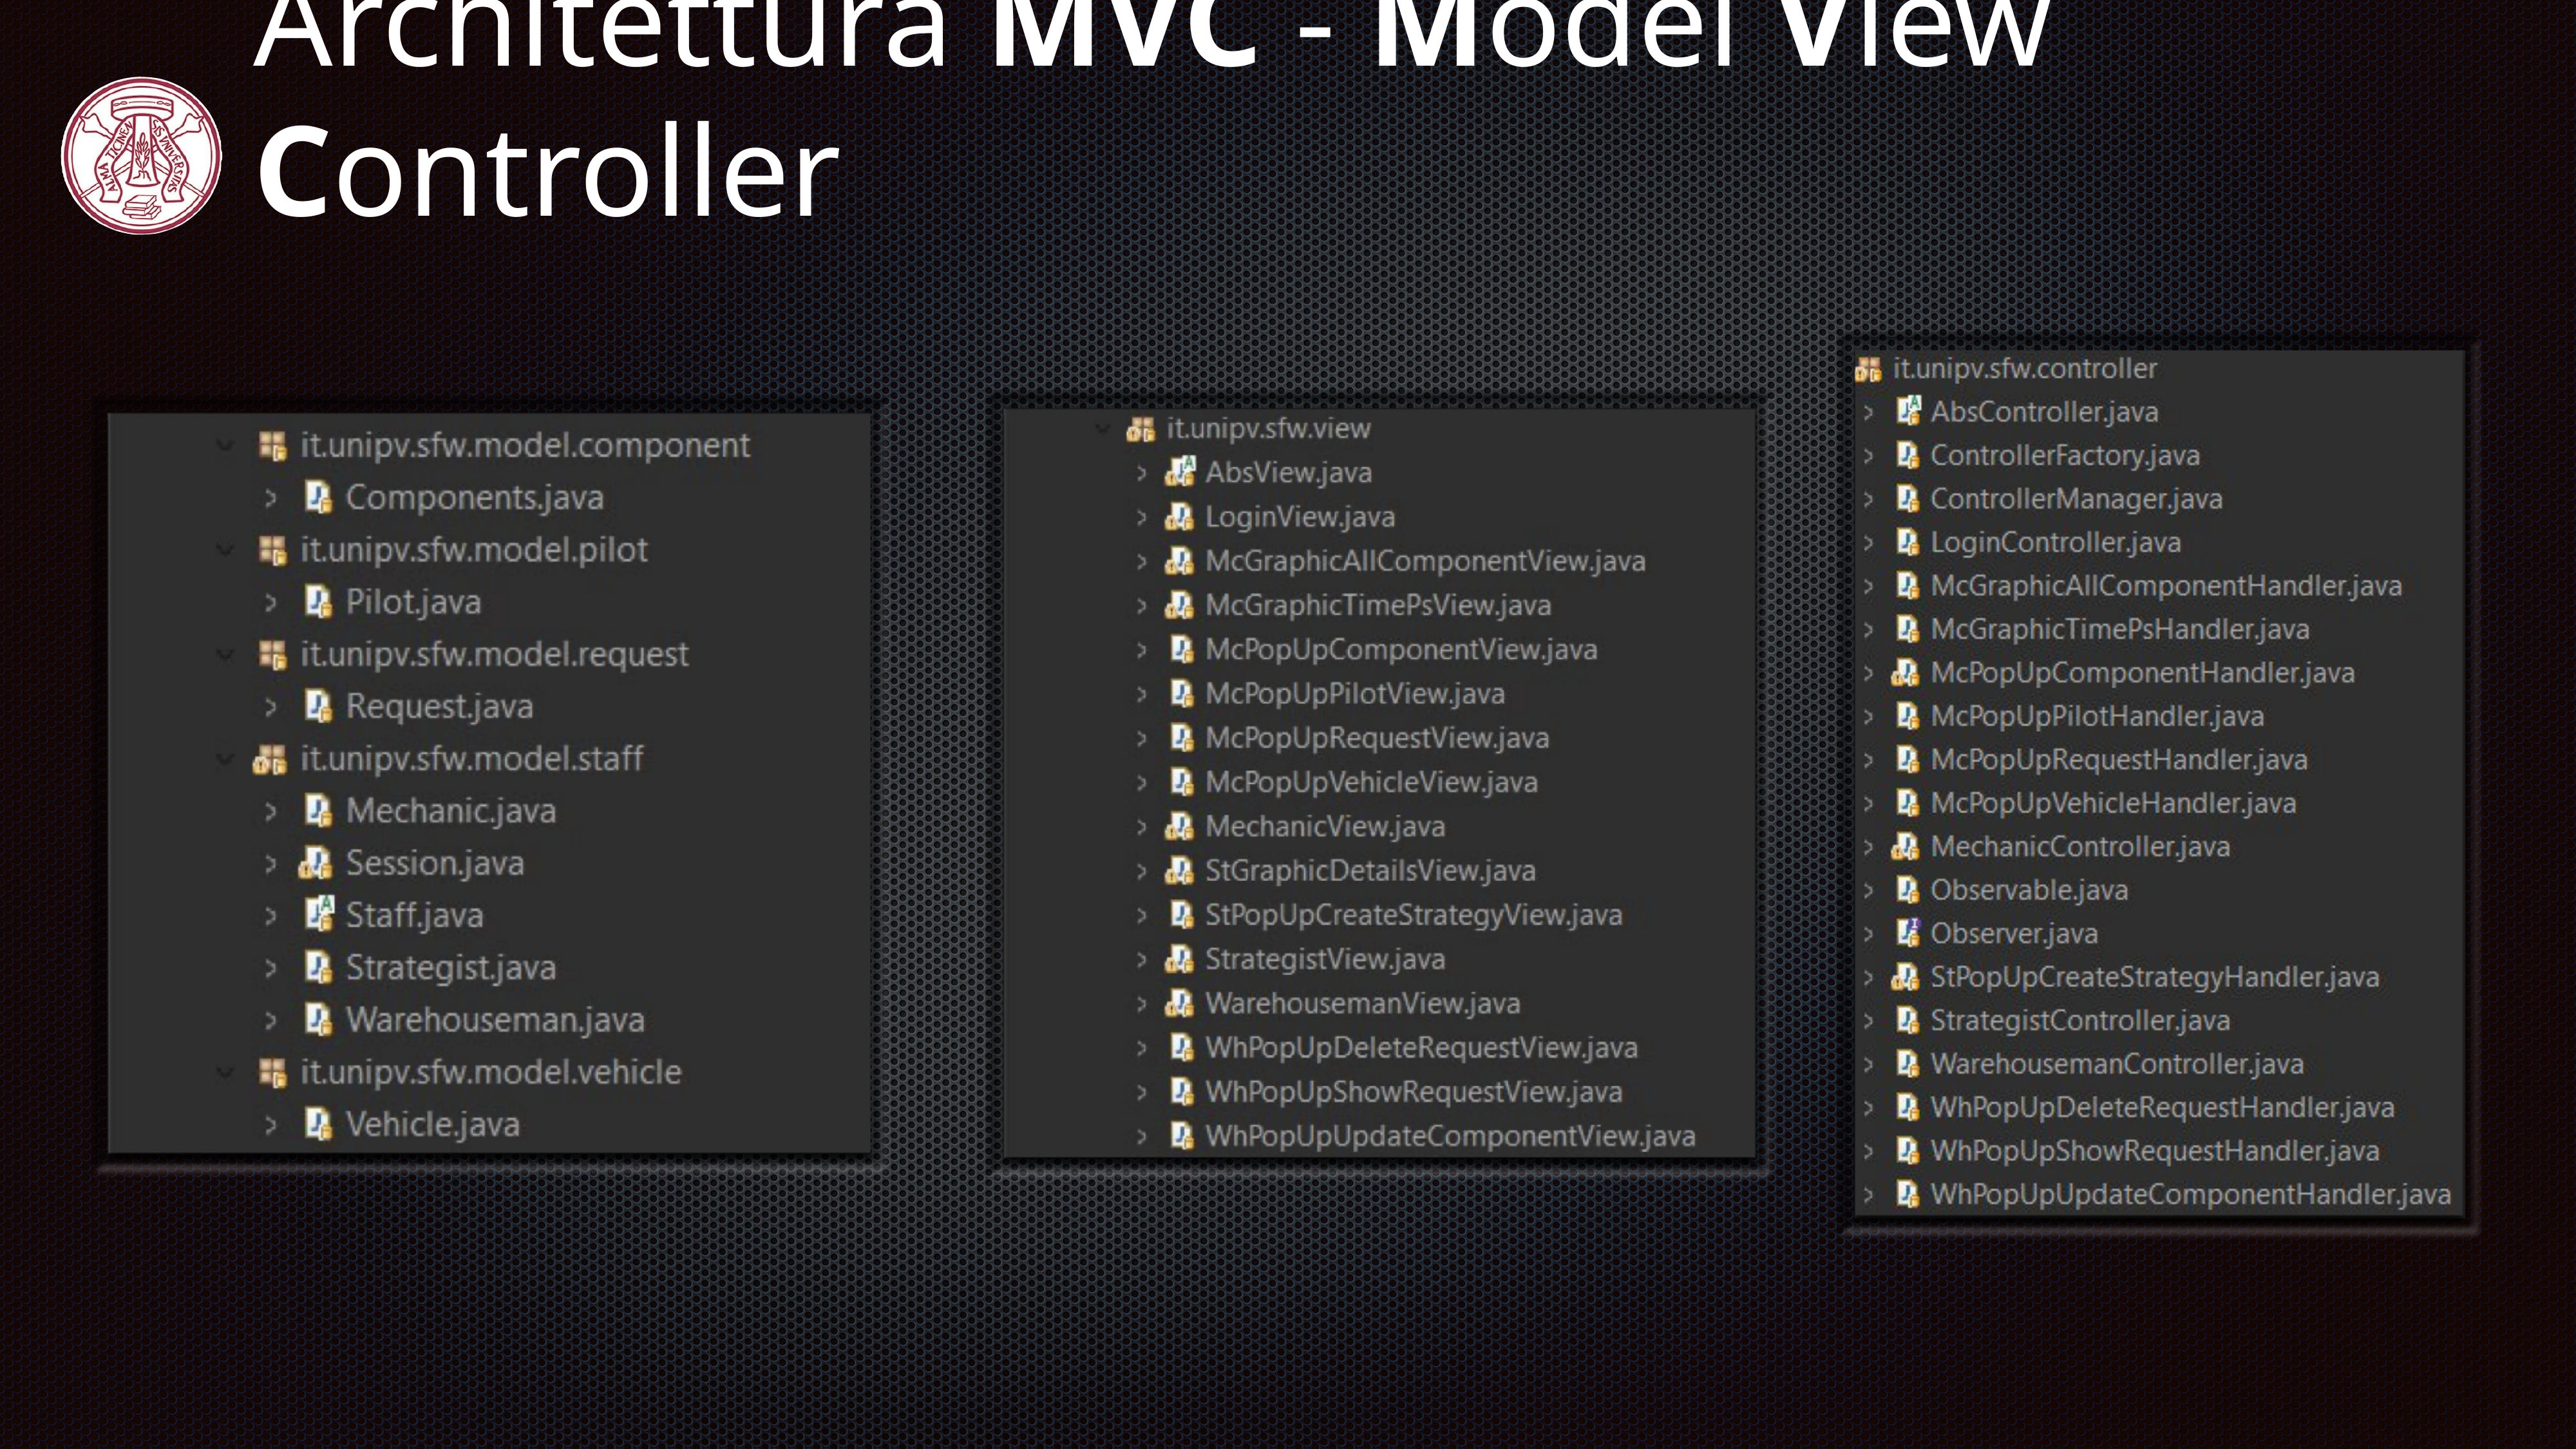

# Architettura MVC - Model View Controller